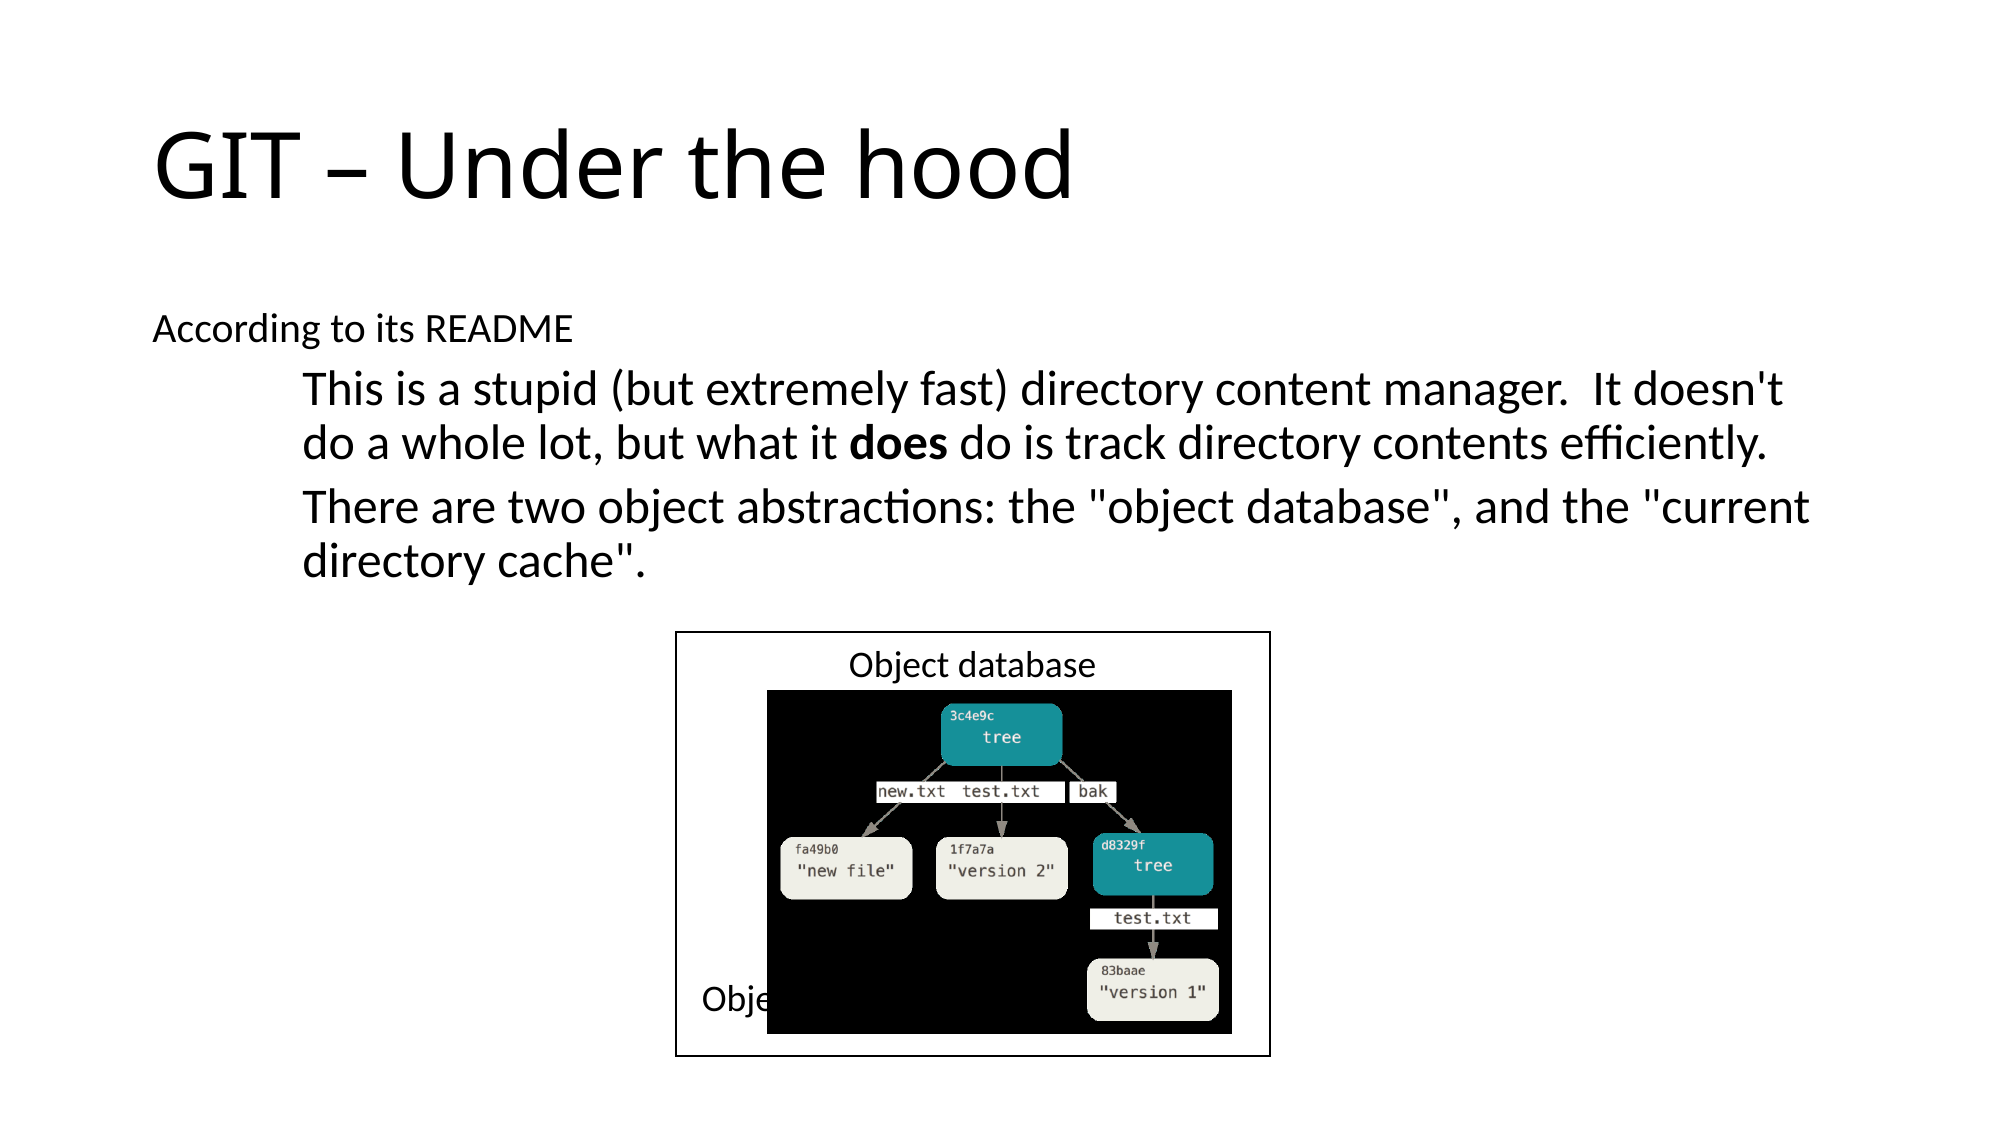

# GIT – Under the hood
According to its README
This is a stupid (but extremely fast) directory content manager. It doesn't do a whole lot, but what it does do is track directory contents efficiently.
There are two object abstractions: the "object database", and the "current directory cache".
Object database
Objects